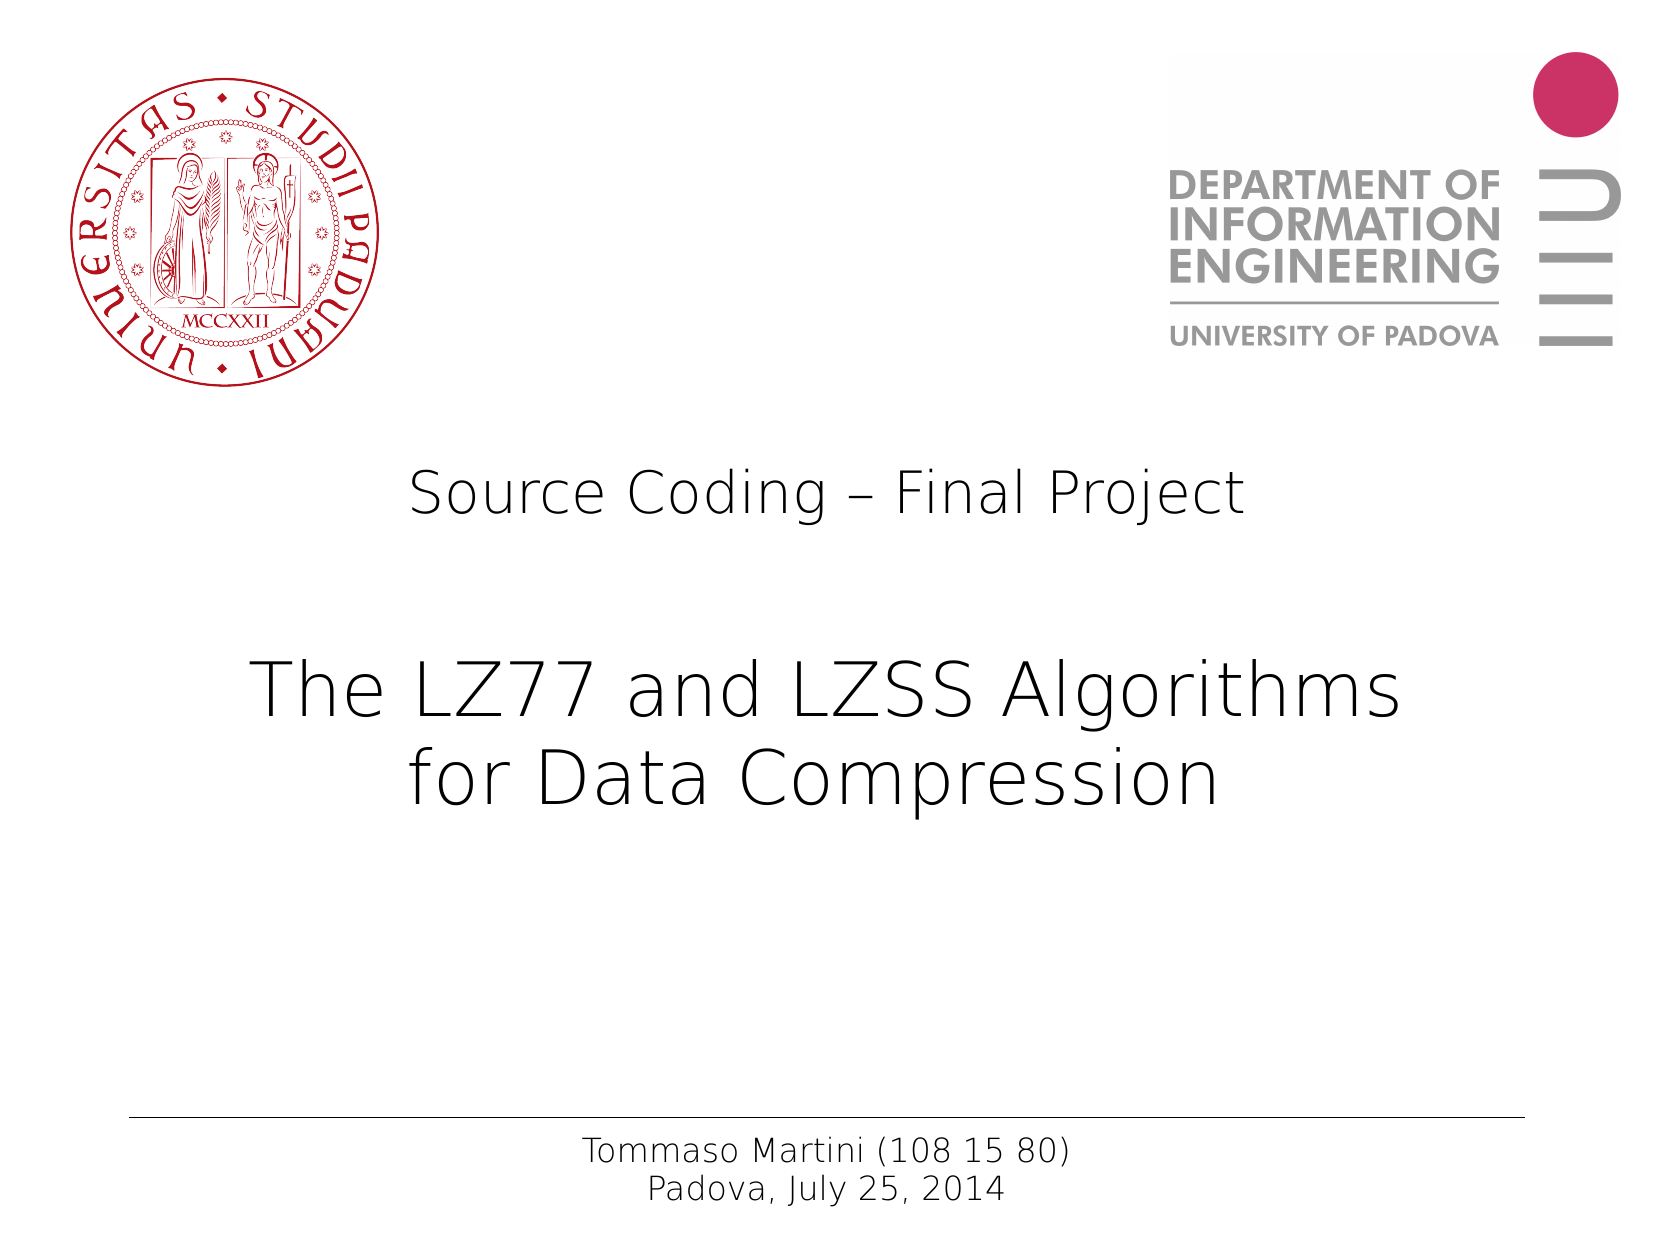

Source Coding – Final Project
The LZ77 and LZSS Algorithms for Data Compression
Tommaso Martini (108 15 80)
Padova, July 25, 2014